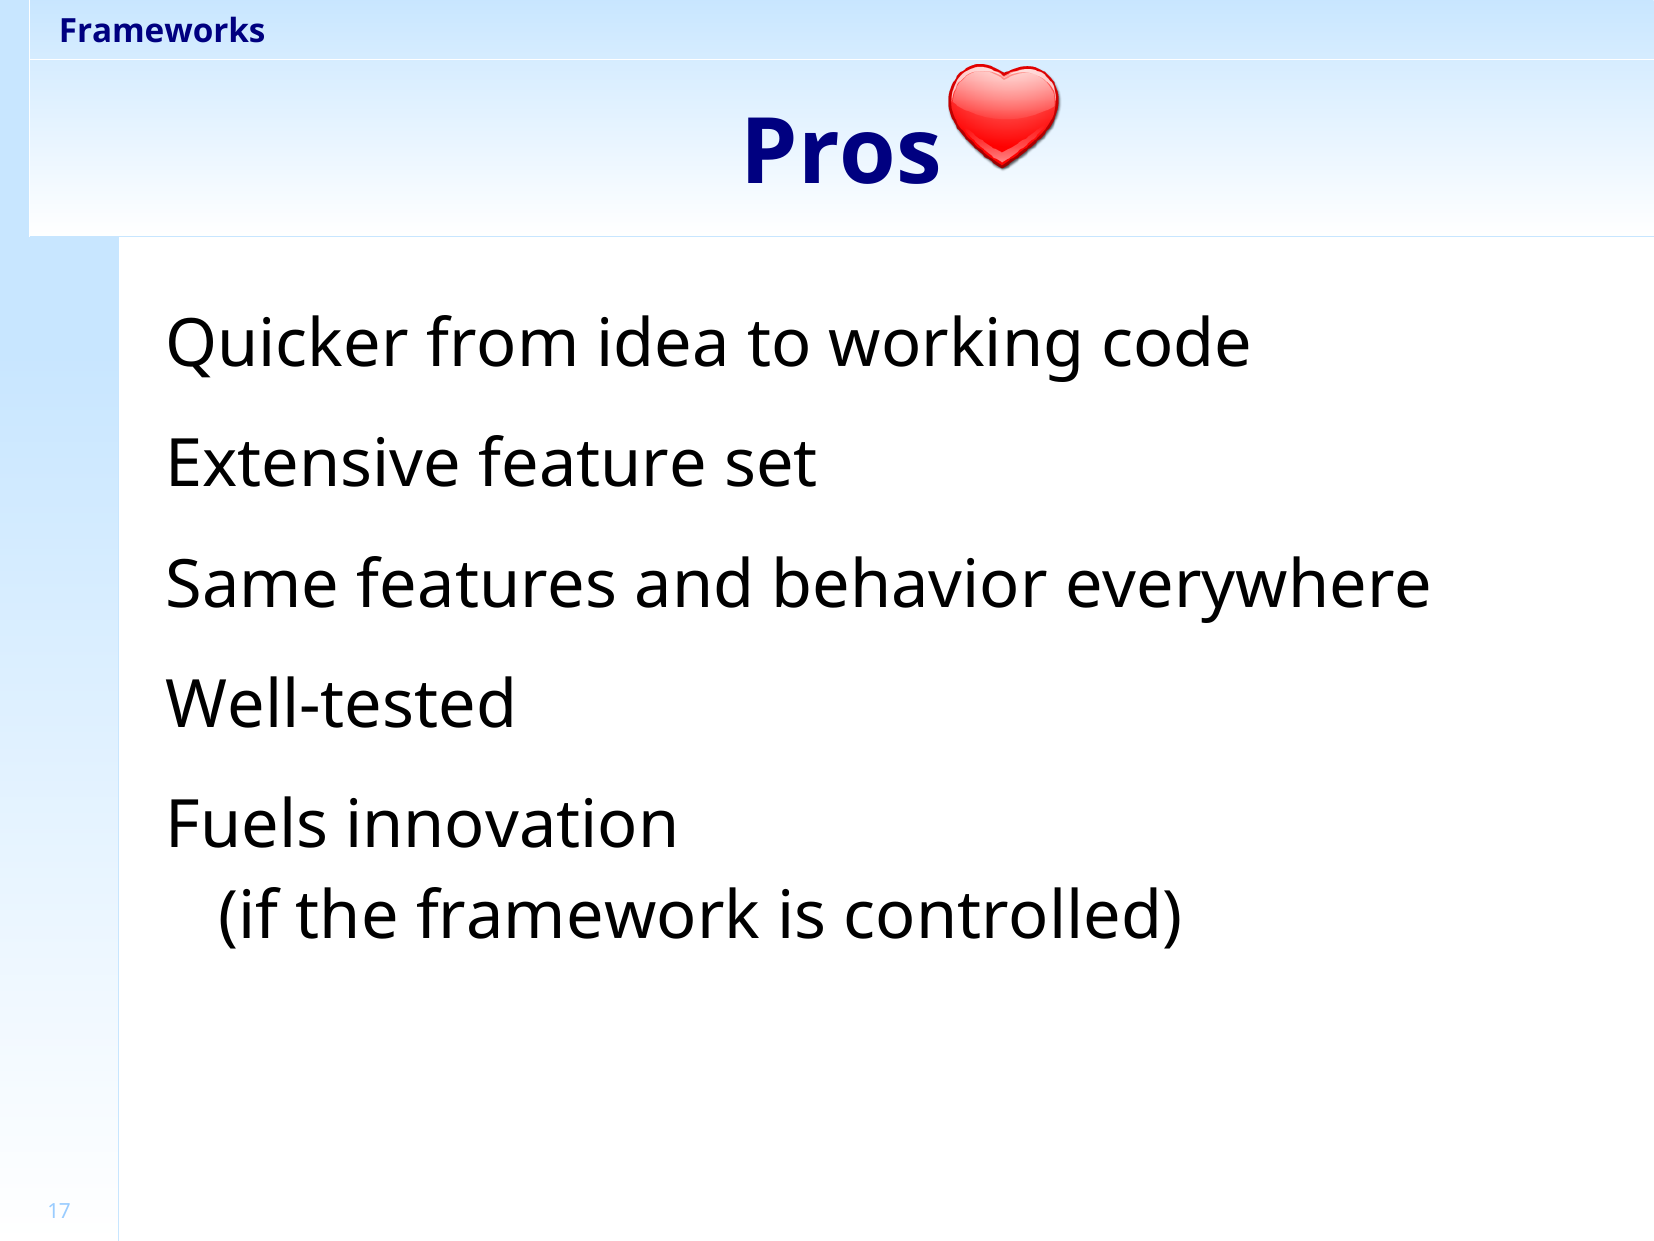

Frameworks
# Pros
Quicker from idea to working code
Extensive feature set
Same features and behavior everywhere
Well-tested
Fuels innovation
(if the framework is controlled)